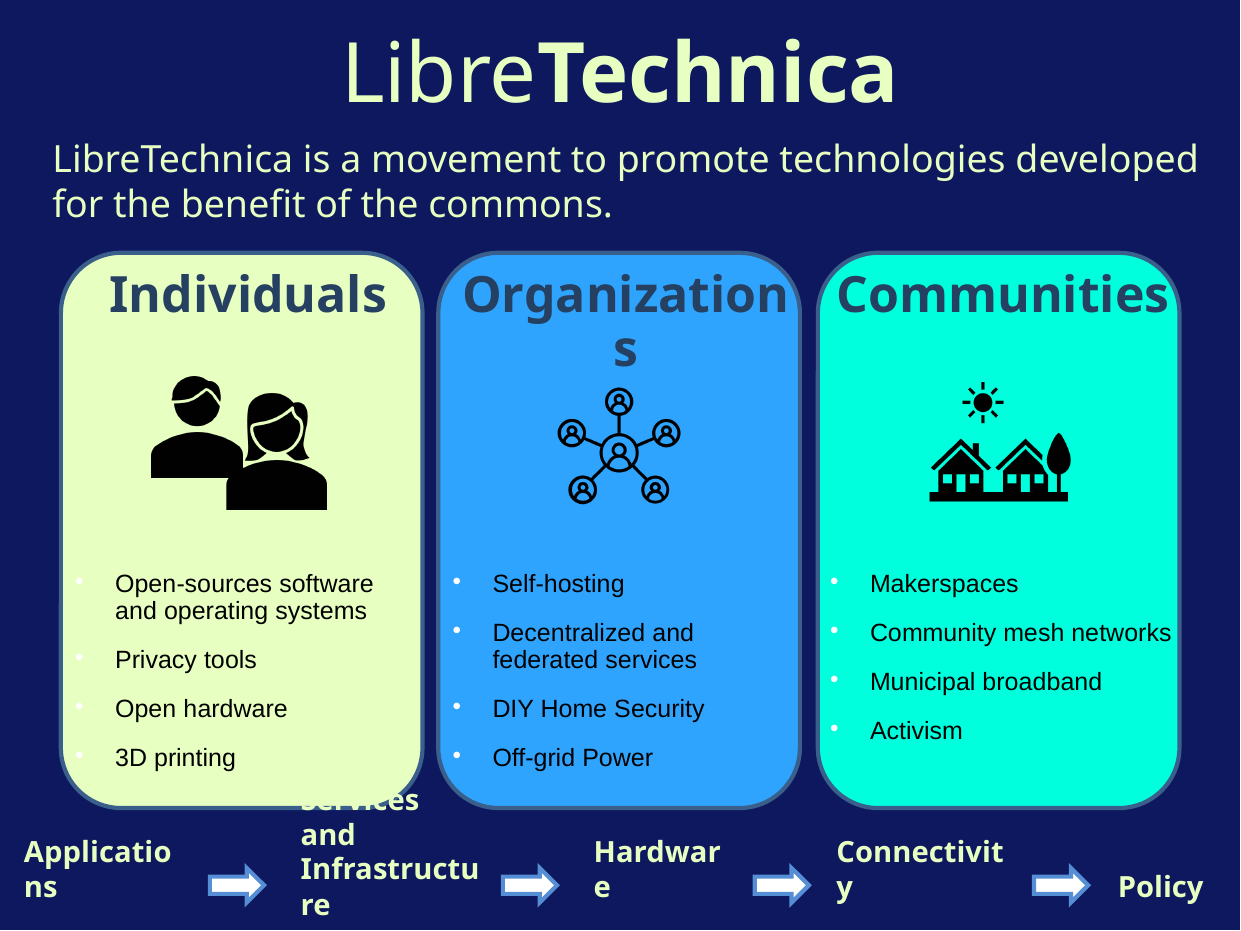

LibreTechnica
LibreTechnica is a movement to promote technologies developed for the benefit of the commons.
Individuals
# Organizations
Communities
Open-sources software and operating systems
Privacy tools
Open hardware
3D printing
Self-hosting
Decentralized and federated services
DIY Home Security
Off-grid Power
Makerspaces
Community mesh networks
Municipal broadband
Activism
Services and Infrastructure
Applications
Hardware
Connectivity
Policy